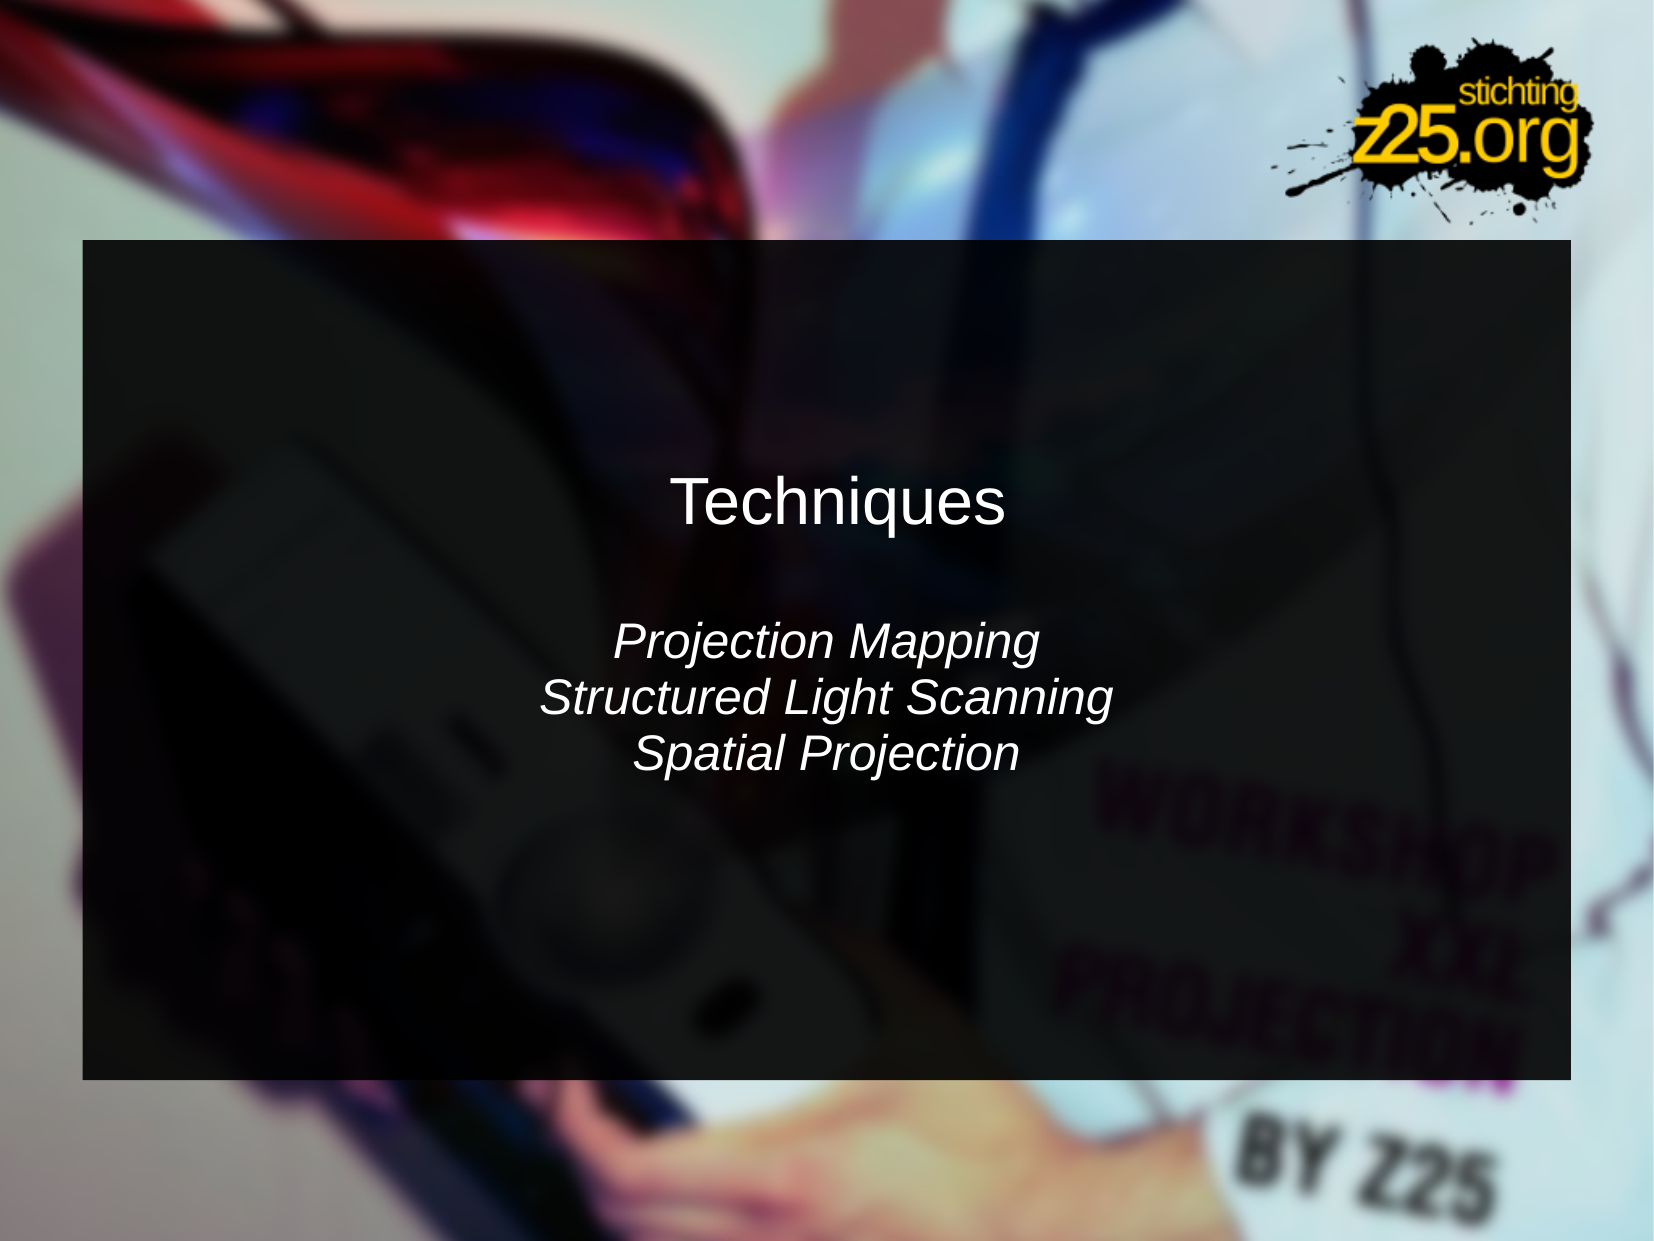

# Techniques
Projection Mapping
Structured Light Scanning
Spatial Projection